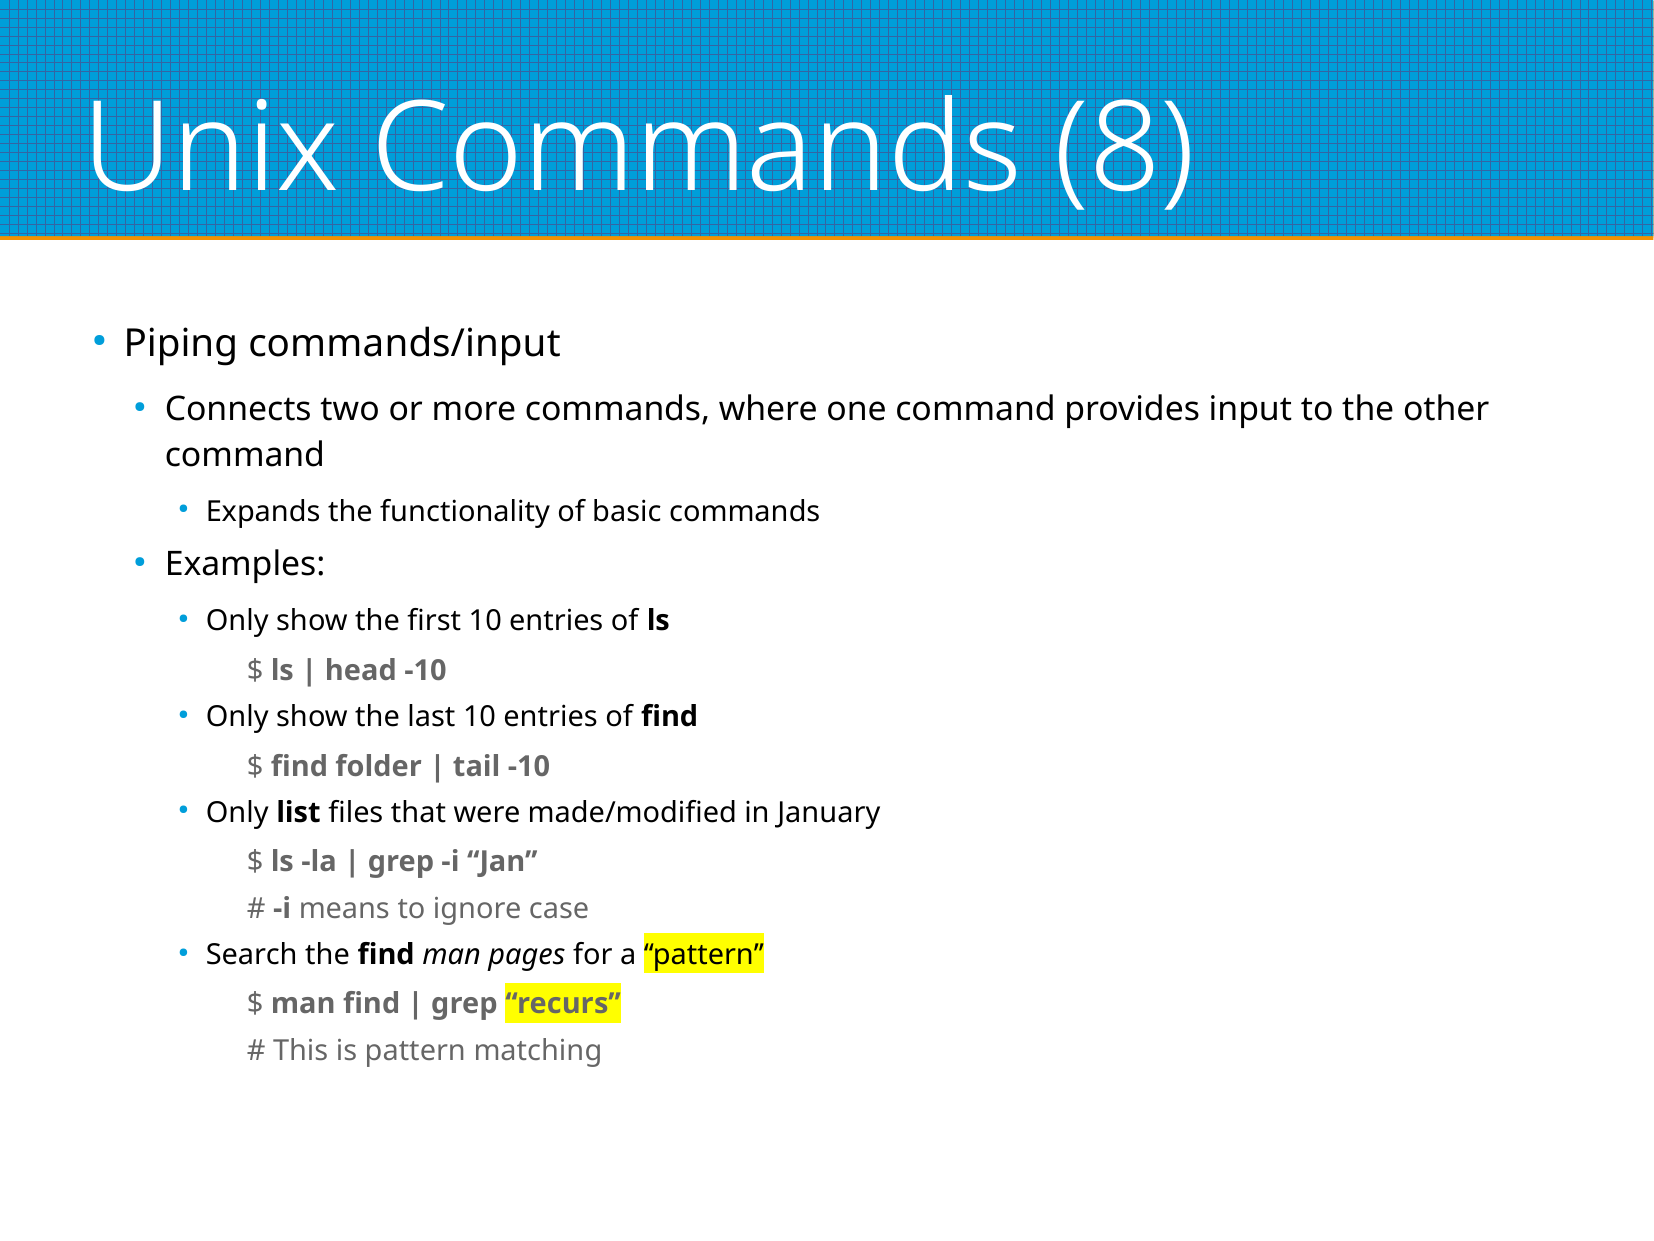

# Unix Commands (8)
Piping commands/input
Connects two or more commands, where one command provides input to the other command
Expands the functionality of basic commands
Examples:
Only show the first 10 entries of ls
$ ls | head -10
Only show the last 10 entries of find
$ find folder | tail -10
Only list files that were made/modified in January
$ ls -la | grep -i ‘‘Jan’’
# -i means to ignore case
Search the find man pages for a ‘‘pattern’’
$ man find | grep ‘‘recurs’’
# This is pattern matching